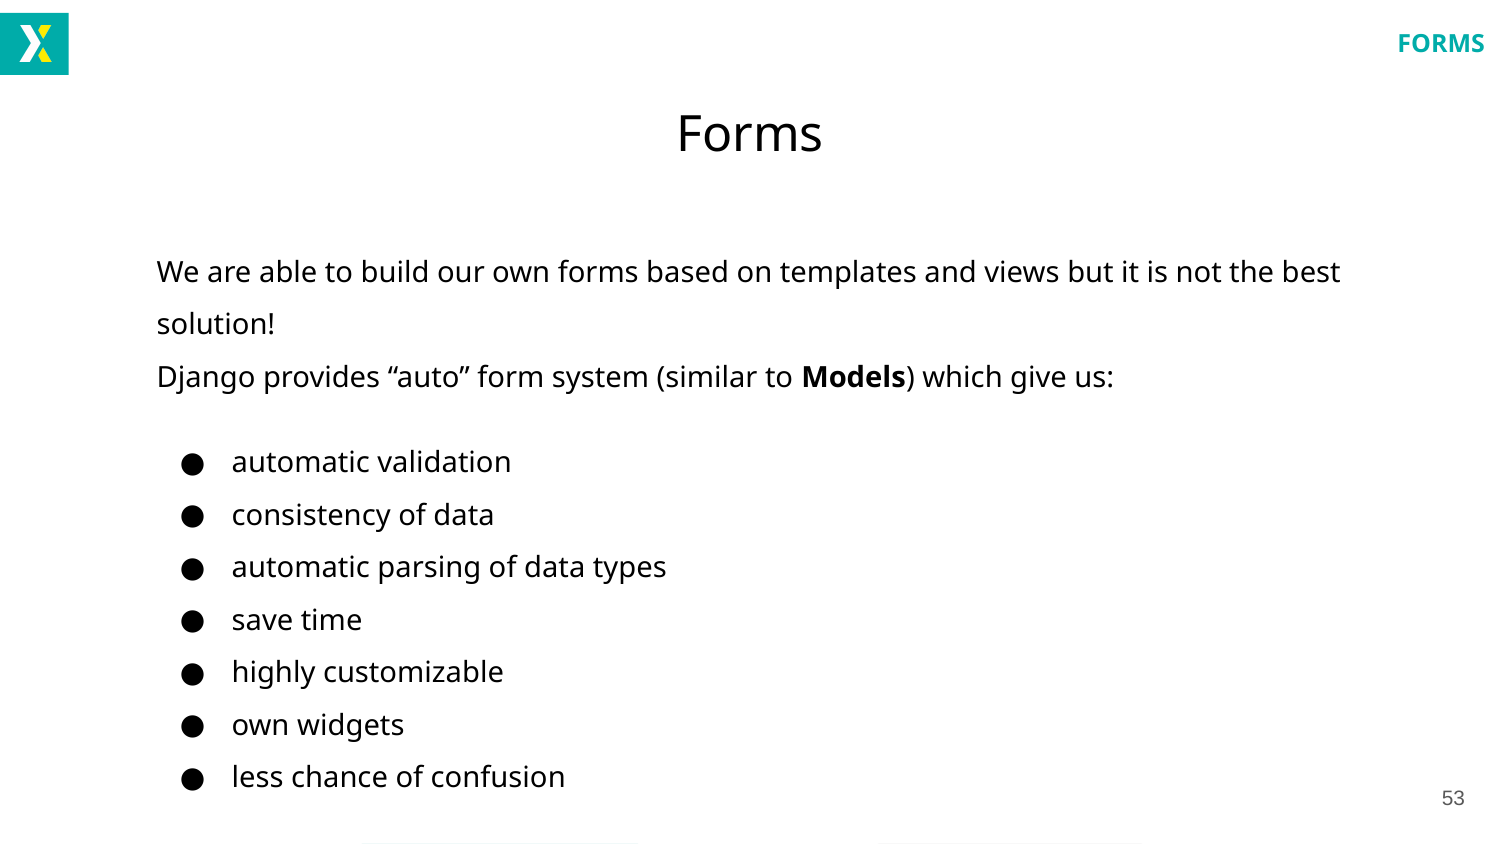

Forms
We are able to build our own forms based on templates and views but it is not the best solution!
Django provides “auto” form system (similar to Models) which give us:
automatic validation
consistency of data
automatic parsing of data types
save time
highly customizable
own widgets
less chance of confusion